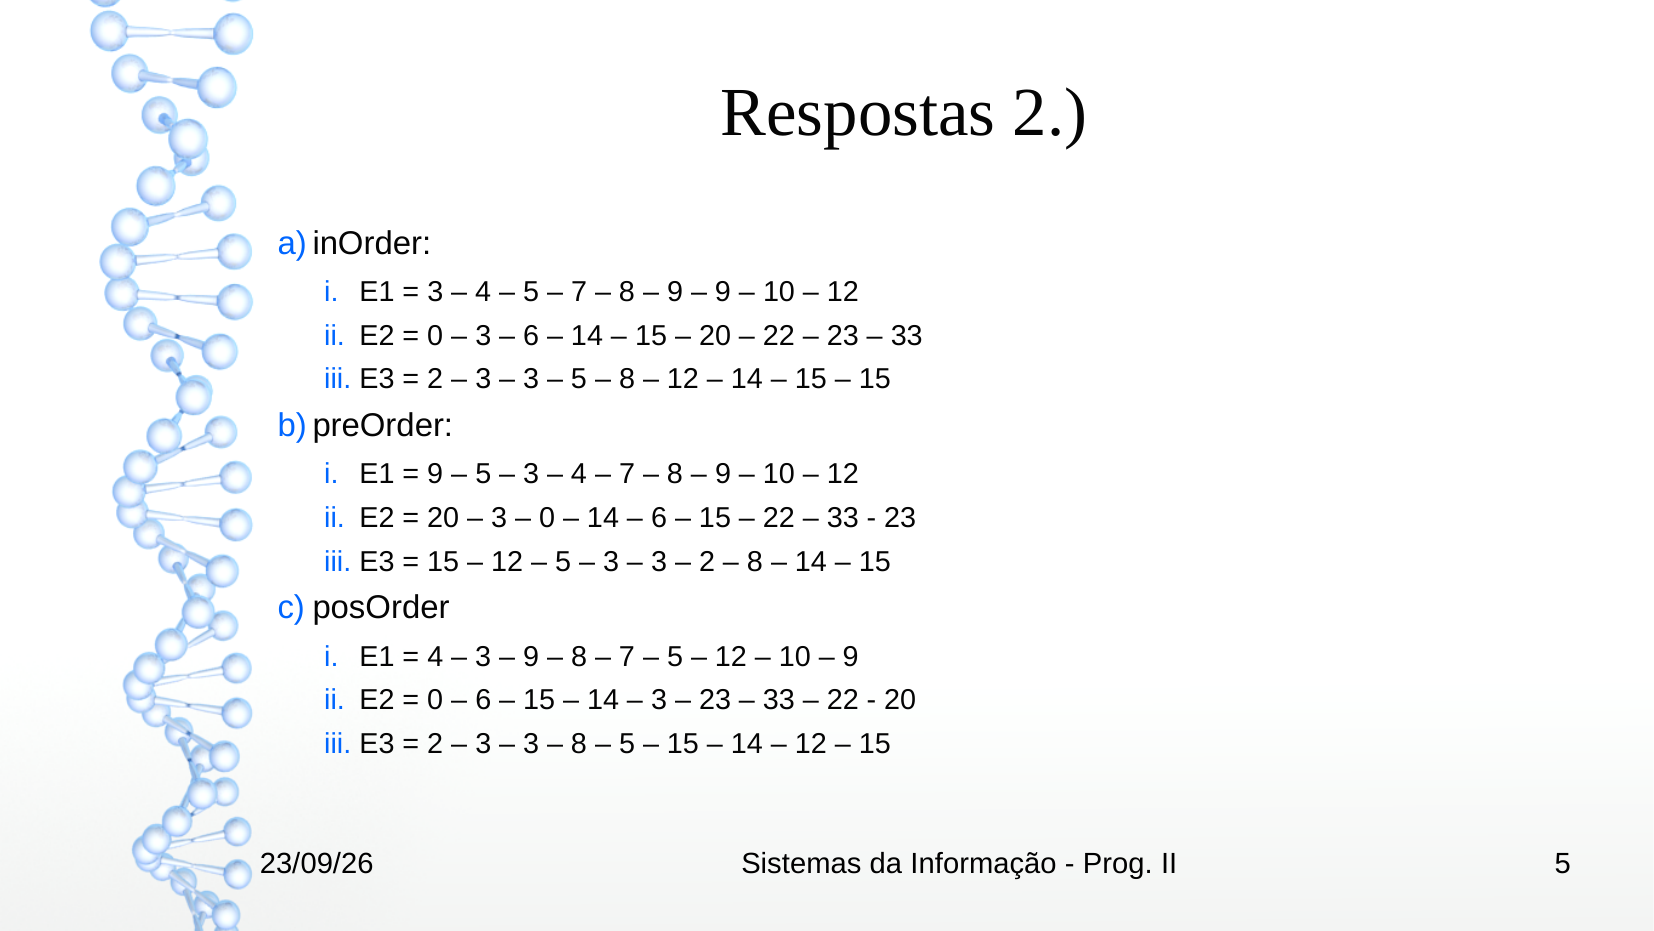

# Respostas 2.)
inOrder:
E1 = 3 – 4 – 5 – 7 – 8 – 9 – 9 – 10 – 12
E2 = 0 – 3 – 6 – 14 – 15 – 20 – 22 – 23 – 33
E3 = 2 – 3 – 3 – 5 – 8 – 12 – 14 – 15 – 15
preOrder:
E1 = 9 – 5 – 3 – 4 – 7 – 8 – 9 – 10 – 12
E2 = 20 – 3 – 0 – 14 – 6 – 15 – 22 – 33 - 23
E3 = 15 – 12 – 5 – 3 – 3 – 2 – 8 – 14 – 15
posOrder
E1 = 4 – 3 – 9 – 8 – 7 – 5 – 12 – 10 – 9
E2 = 0 – 6 – 15 – 14 – 3 – 23 – 33 – 22 - 20
E3 = 2 – 3 – 3 – 8 – 5 – 15 – 14 – 12 – 15
Sistemas da Informação - Prog. II
5